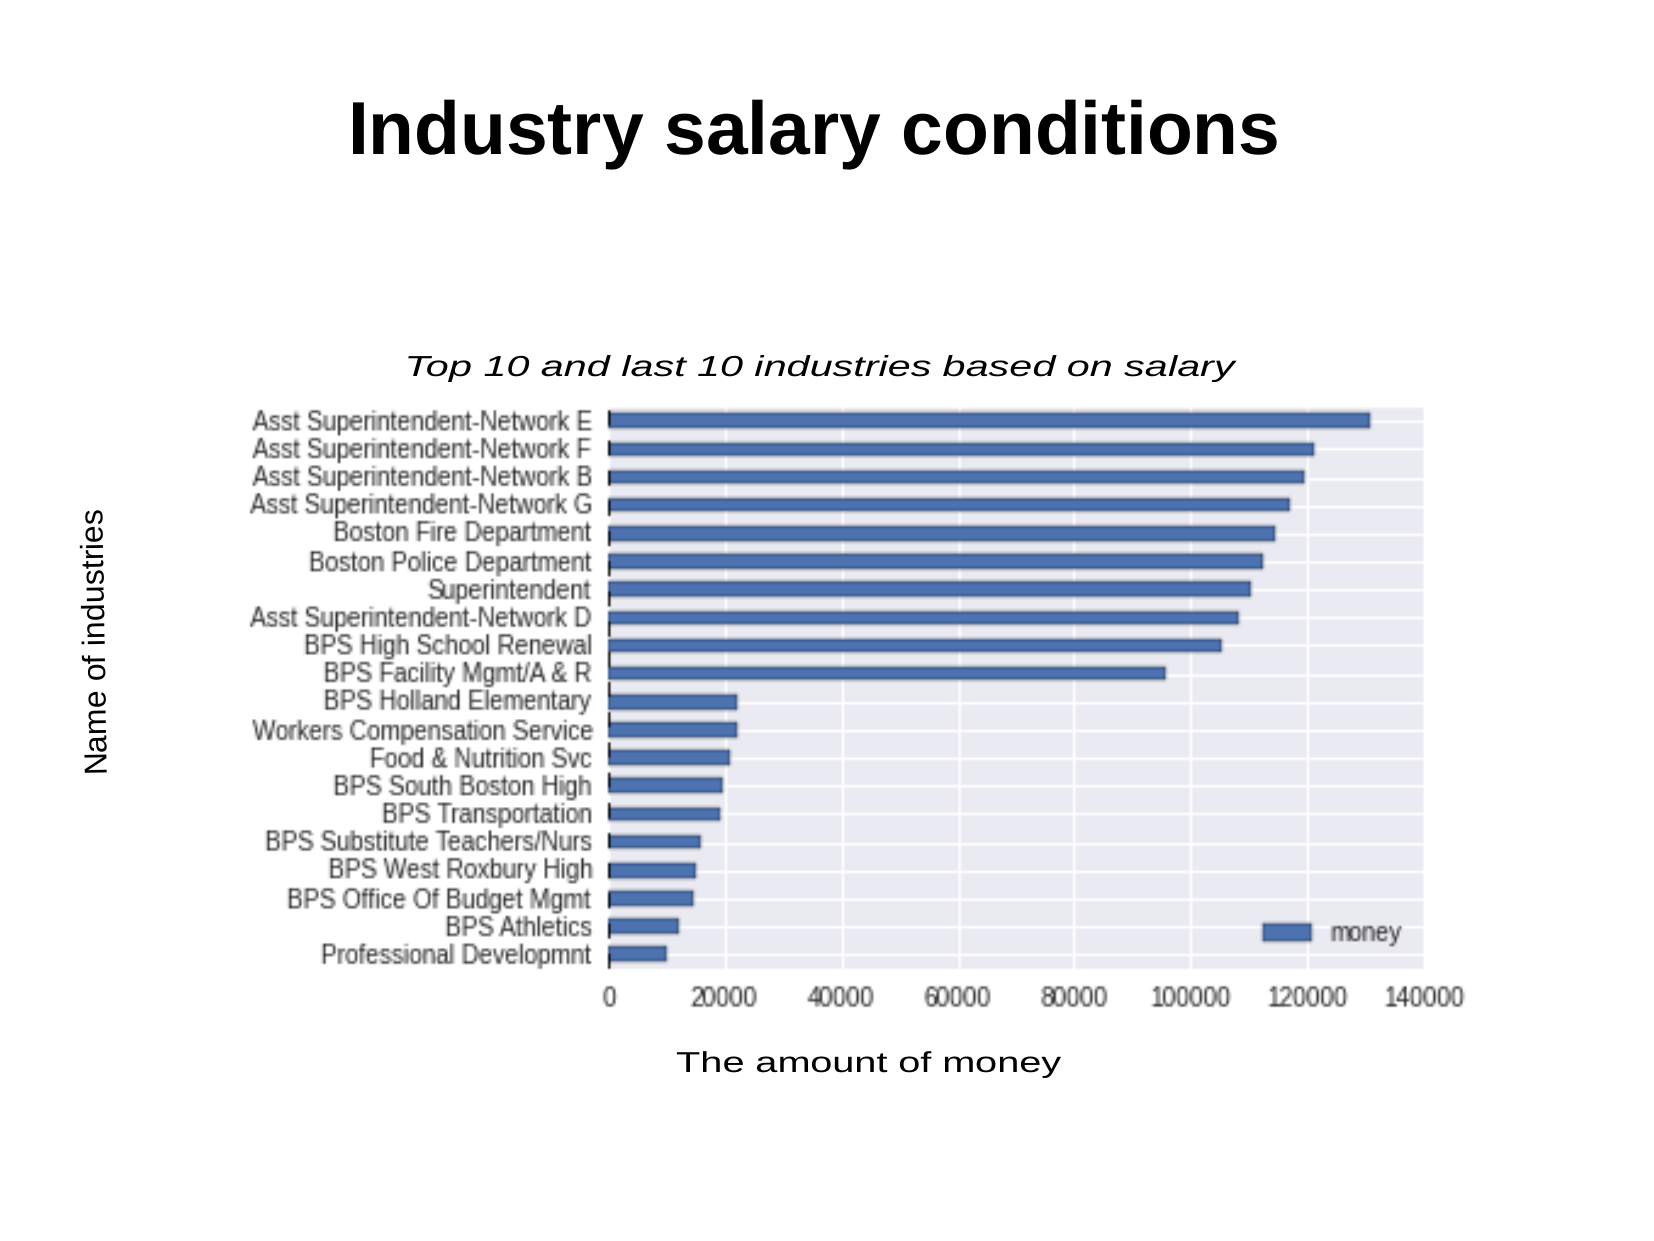

# Industry salary conditions
Top 10 and last 10 industries based on salary
Name of industries
The amount of money